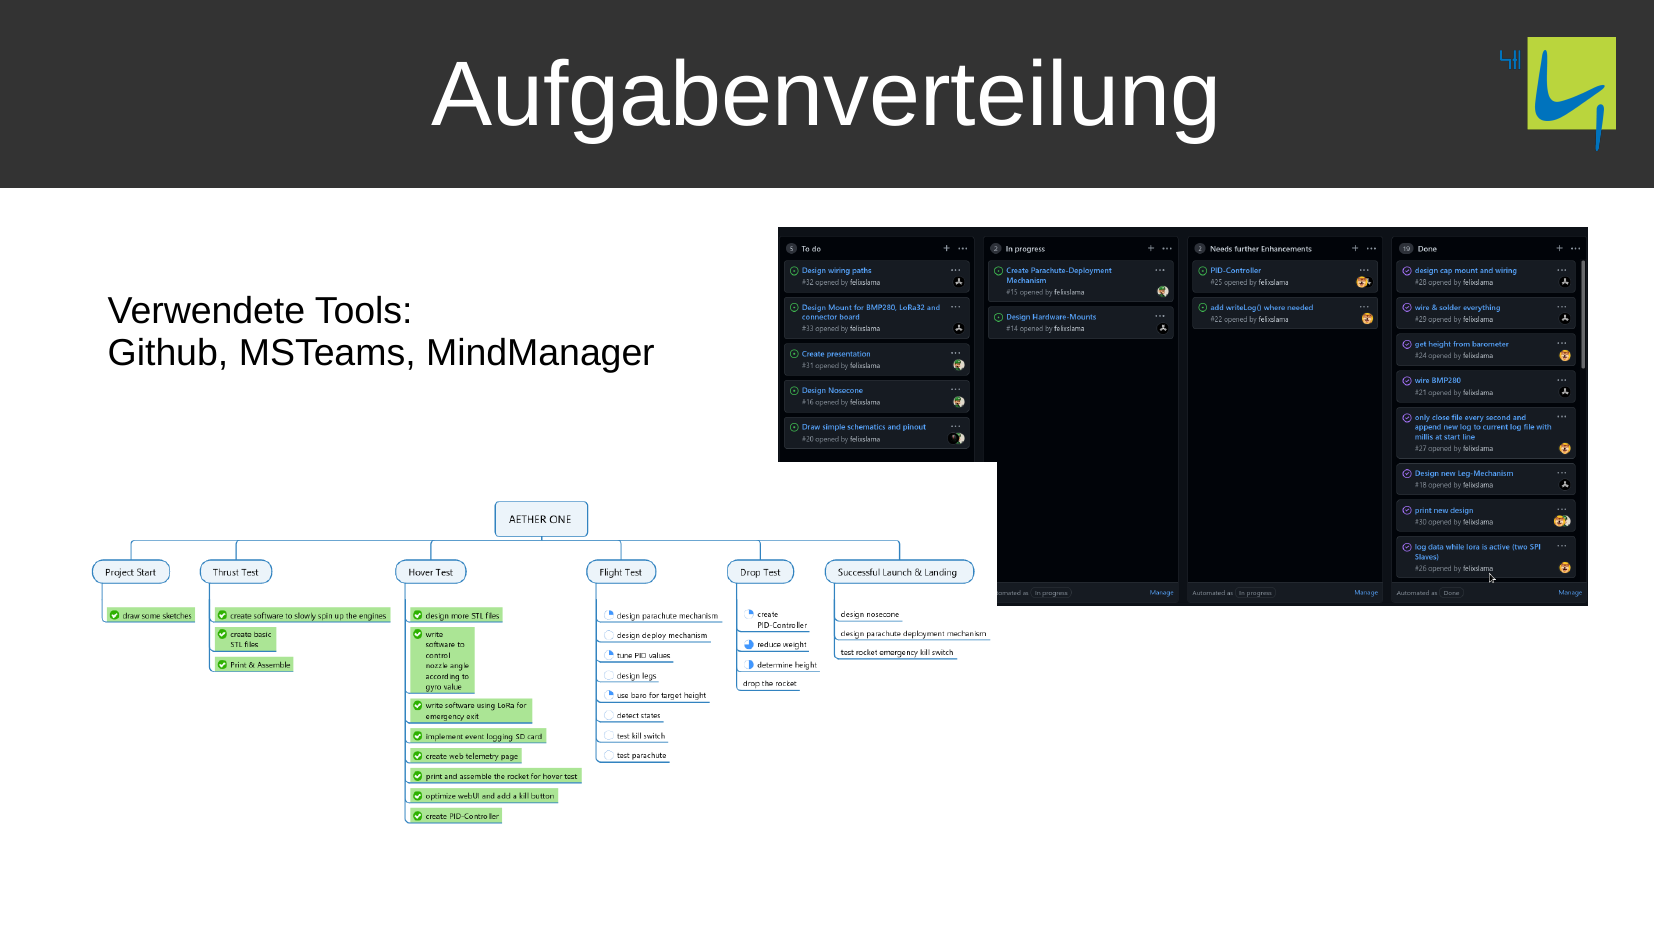

# Aufgabenverteilung
Verwendete Tools:
Github, MSTeams, MindManager